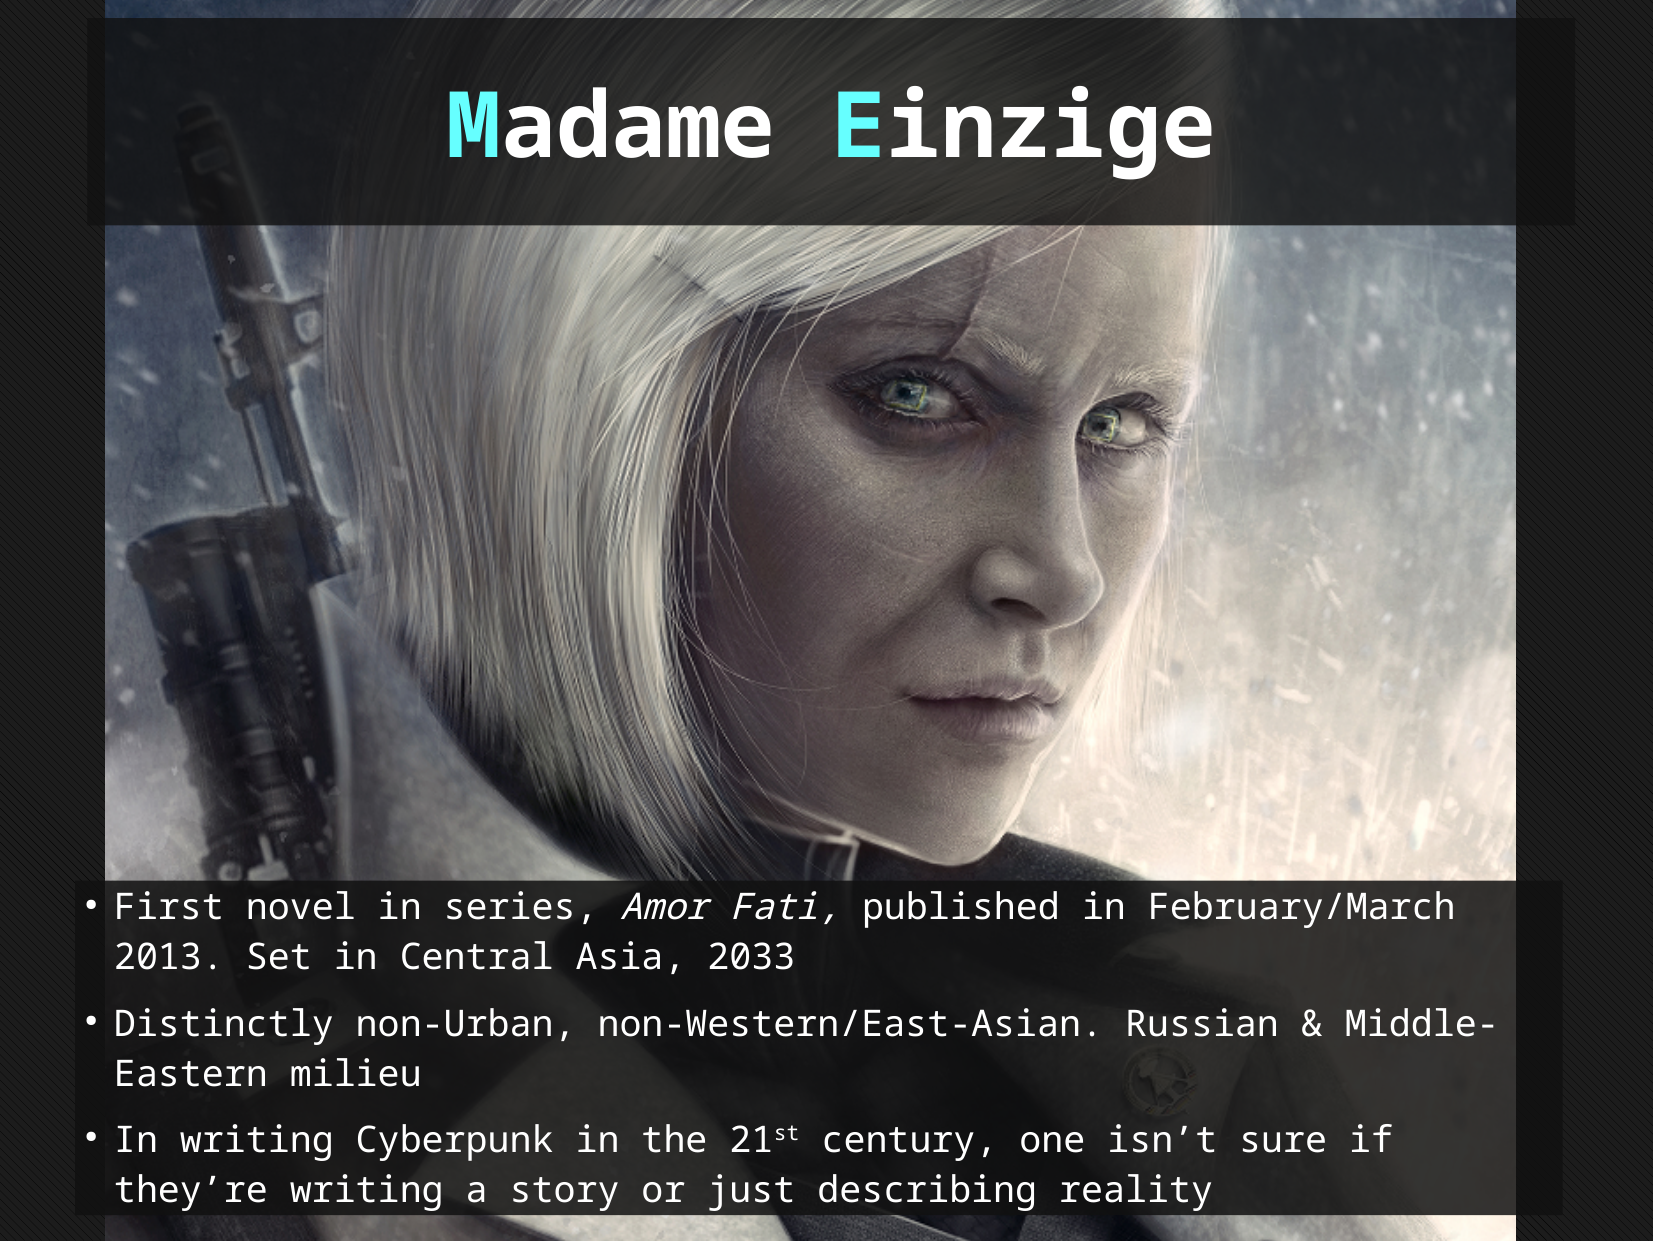

# Madame Einzige
First novel in series, Amor Fati, published in February/March 2013. Set in Central Asia, 2033
Distinctly non-Urban, non-Western/East-Asian. Russian & Middle-Eastern milieu
In writing Cyberpunk in the 21st century, one isn’t sure if they’re writing a story or just describing reality